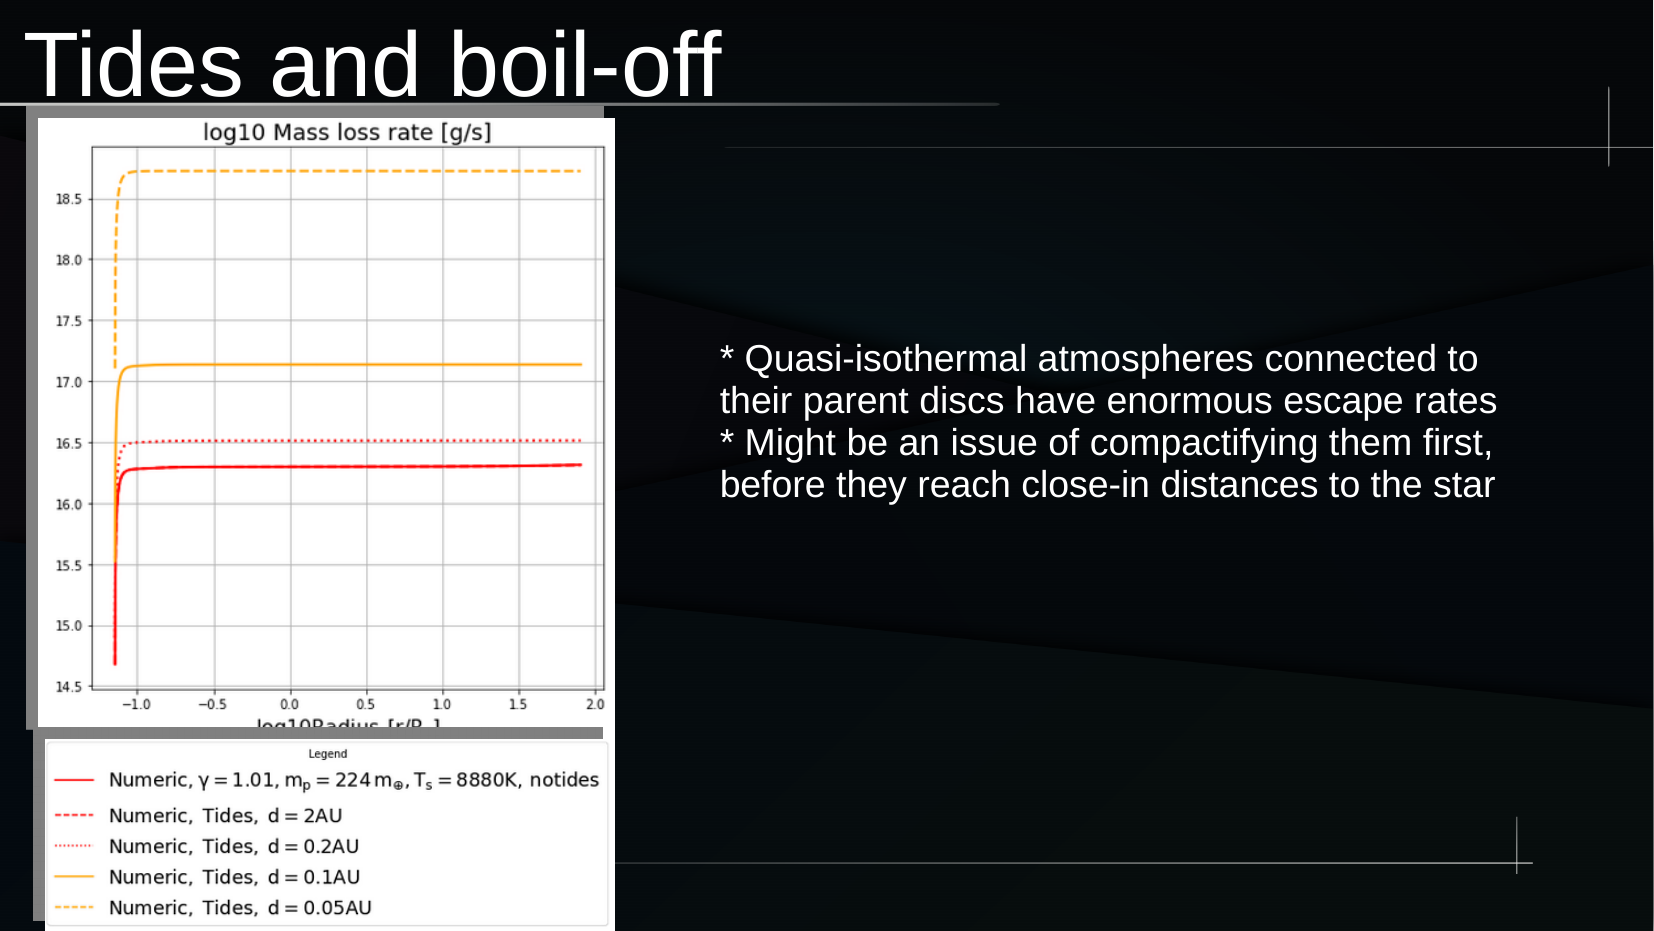

# Tides and boil-off
* Quasi-isothermal atmospheres connected to their parent discs have enormous escape rates
* Might be an issue of compactifying them first, before they reach close-in distances to the star